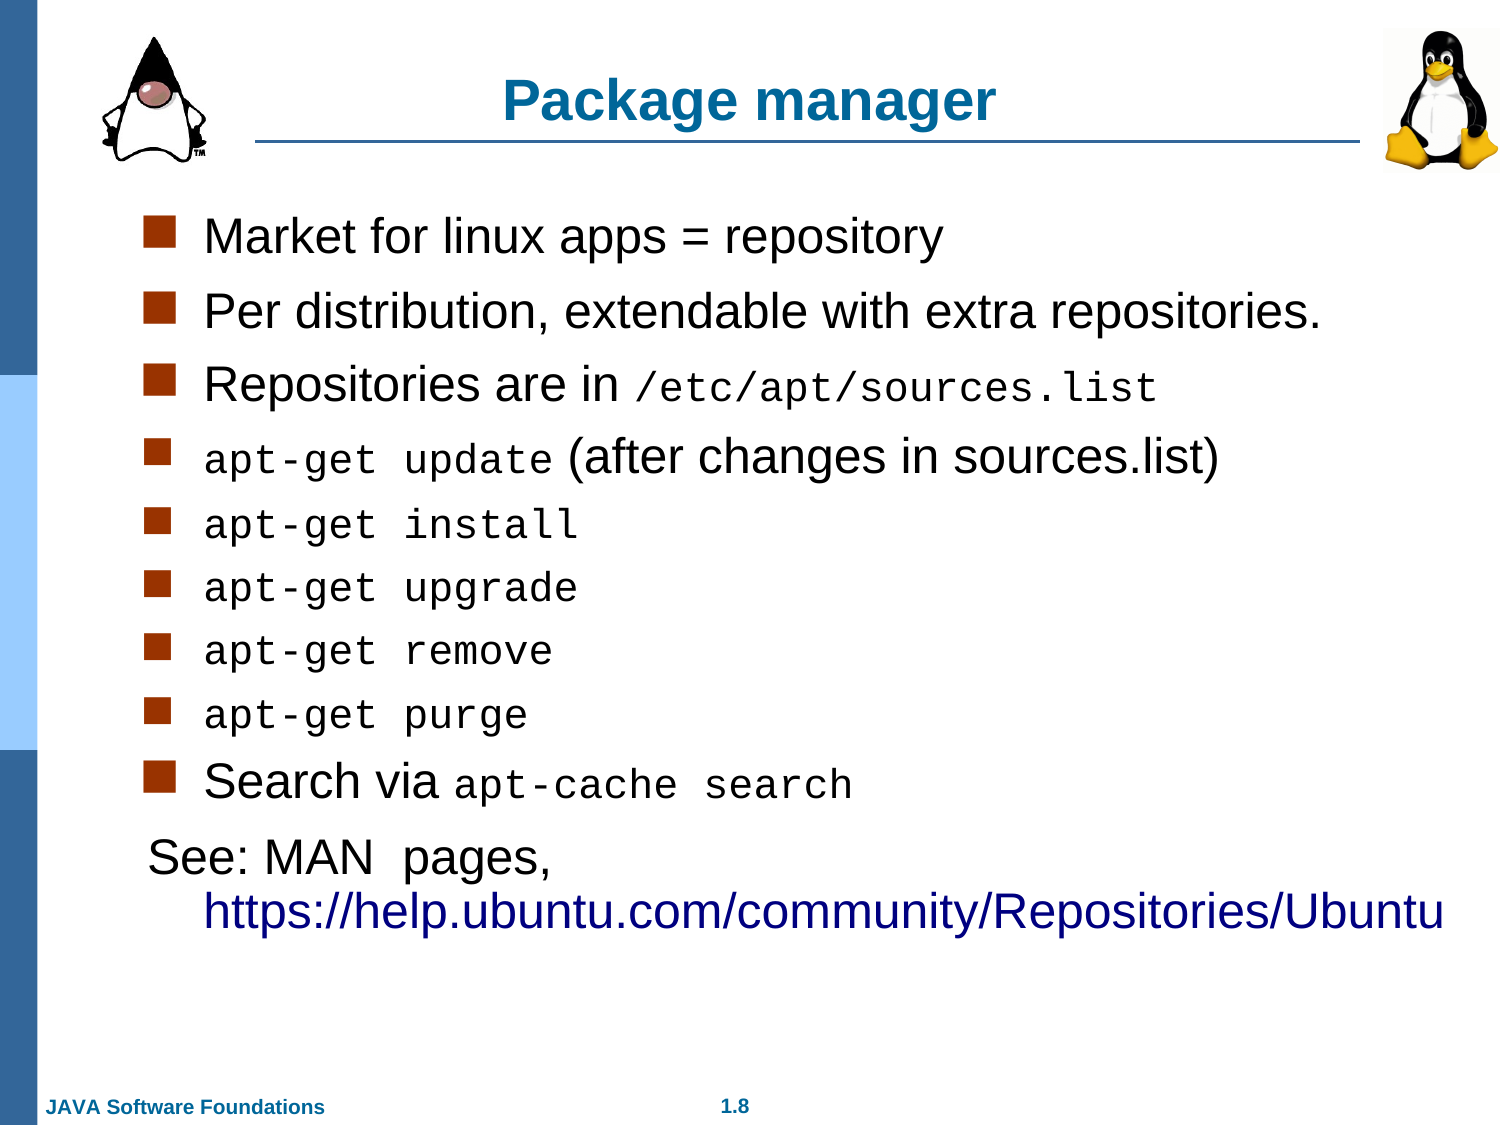

# Package manager
Market for linux apps = repository
Per distribution, extendable with extra repositories.
Repositories are in /etc/apt/sources.list
apt-get update (after changes in sources.list)
apt-get install
apt-get upgrade
apt-get remove
apt-get purge
Search via apt-cache search
See: MAN pages,https://help.ubuntu.com/community/Repositories/Ubuntu